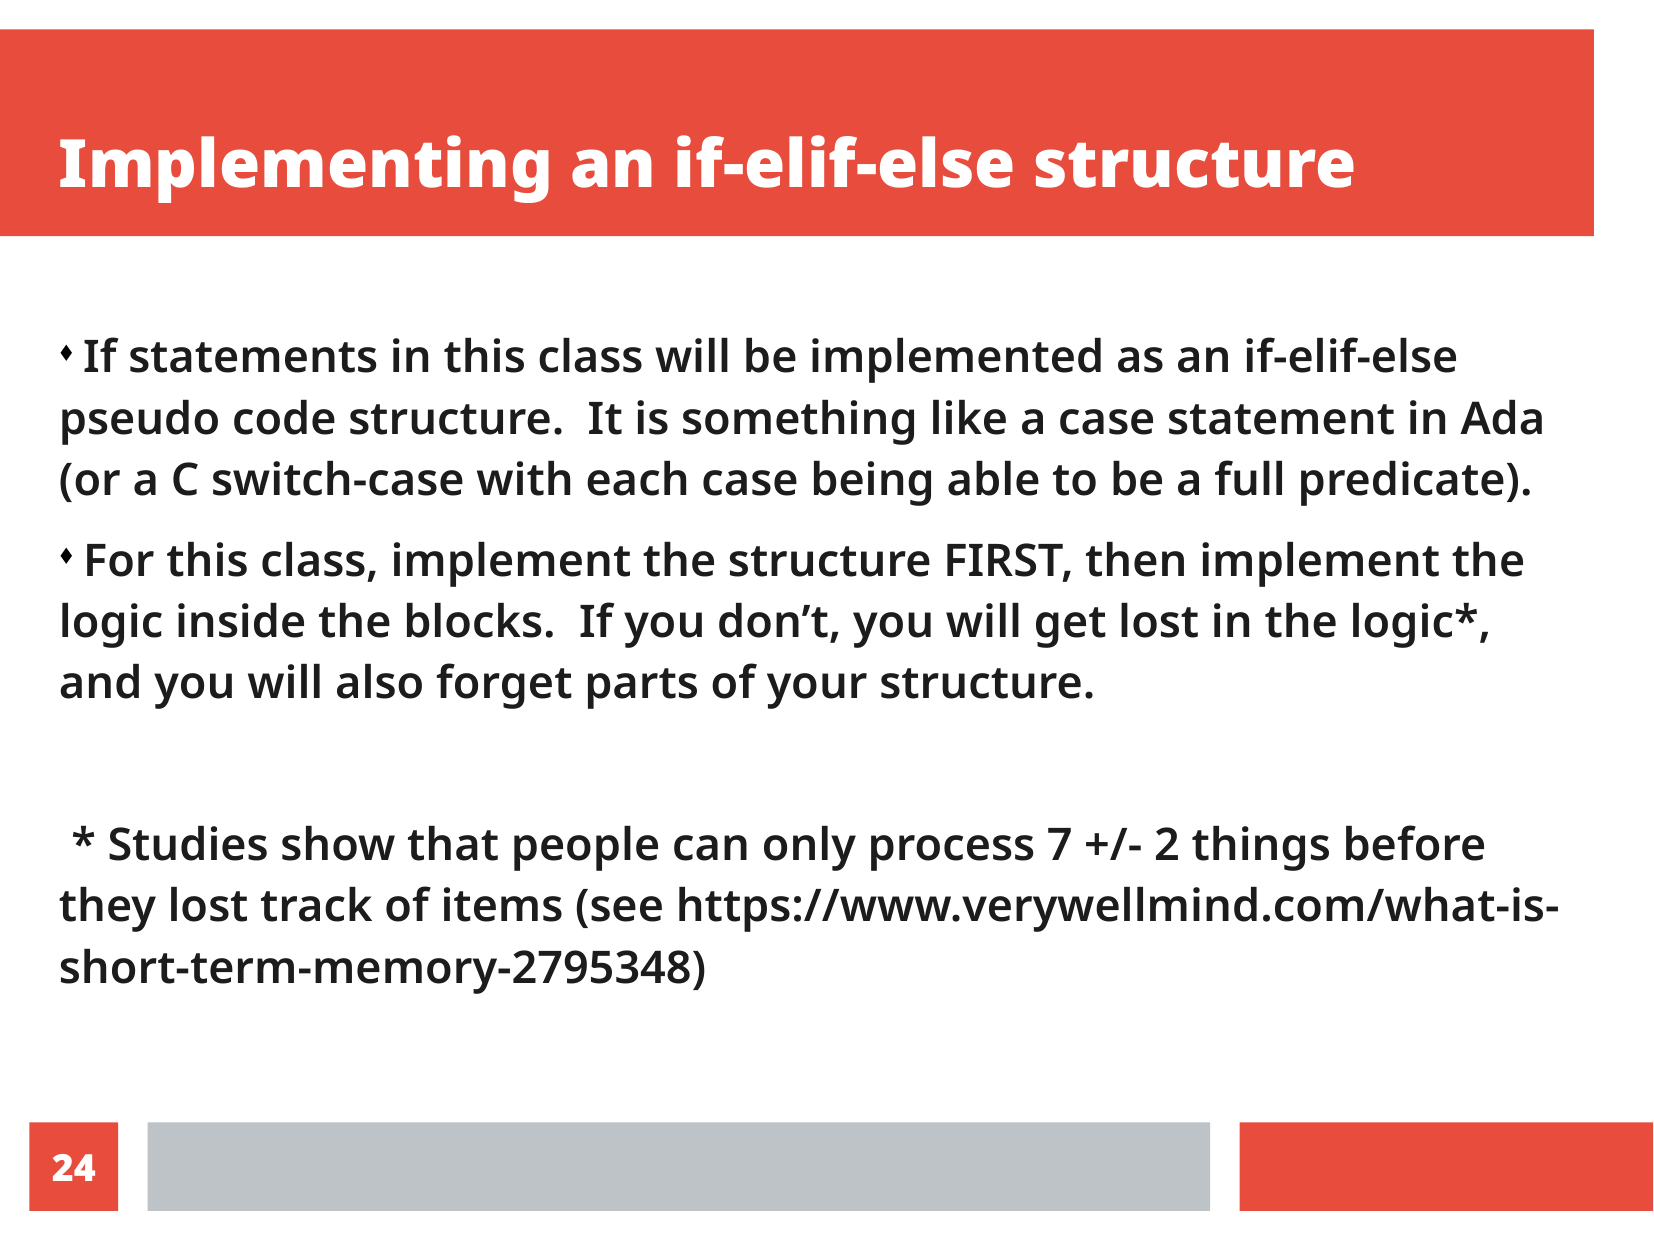

# Implementing an if-elif-else structure
 If statements in this class will be implemented as an if-elif-else pseudo code structure. It is something like a case statement in Ada (or a C switch-case with each case being able to be a full predicate).
 For this class, implement the structure FIRST, then implement the logic inside the blocks. If you don’t, you will get lost in the logic*, and you will also forget parts of your structure.
* Studies show that people can only process 7 +/- 2 things before they lost track of items (see https://www.verywellmind.com/what-is-short-term-memory-2795348)
24